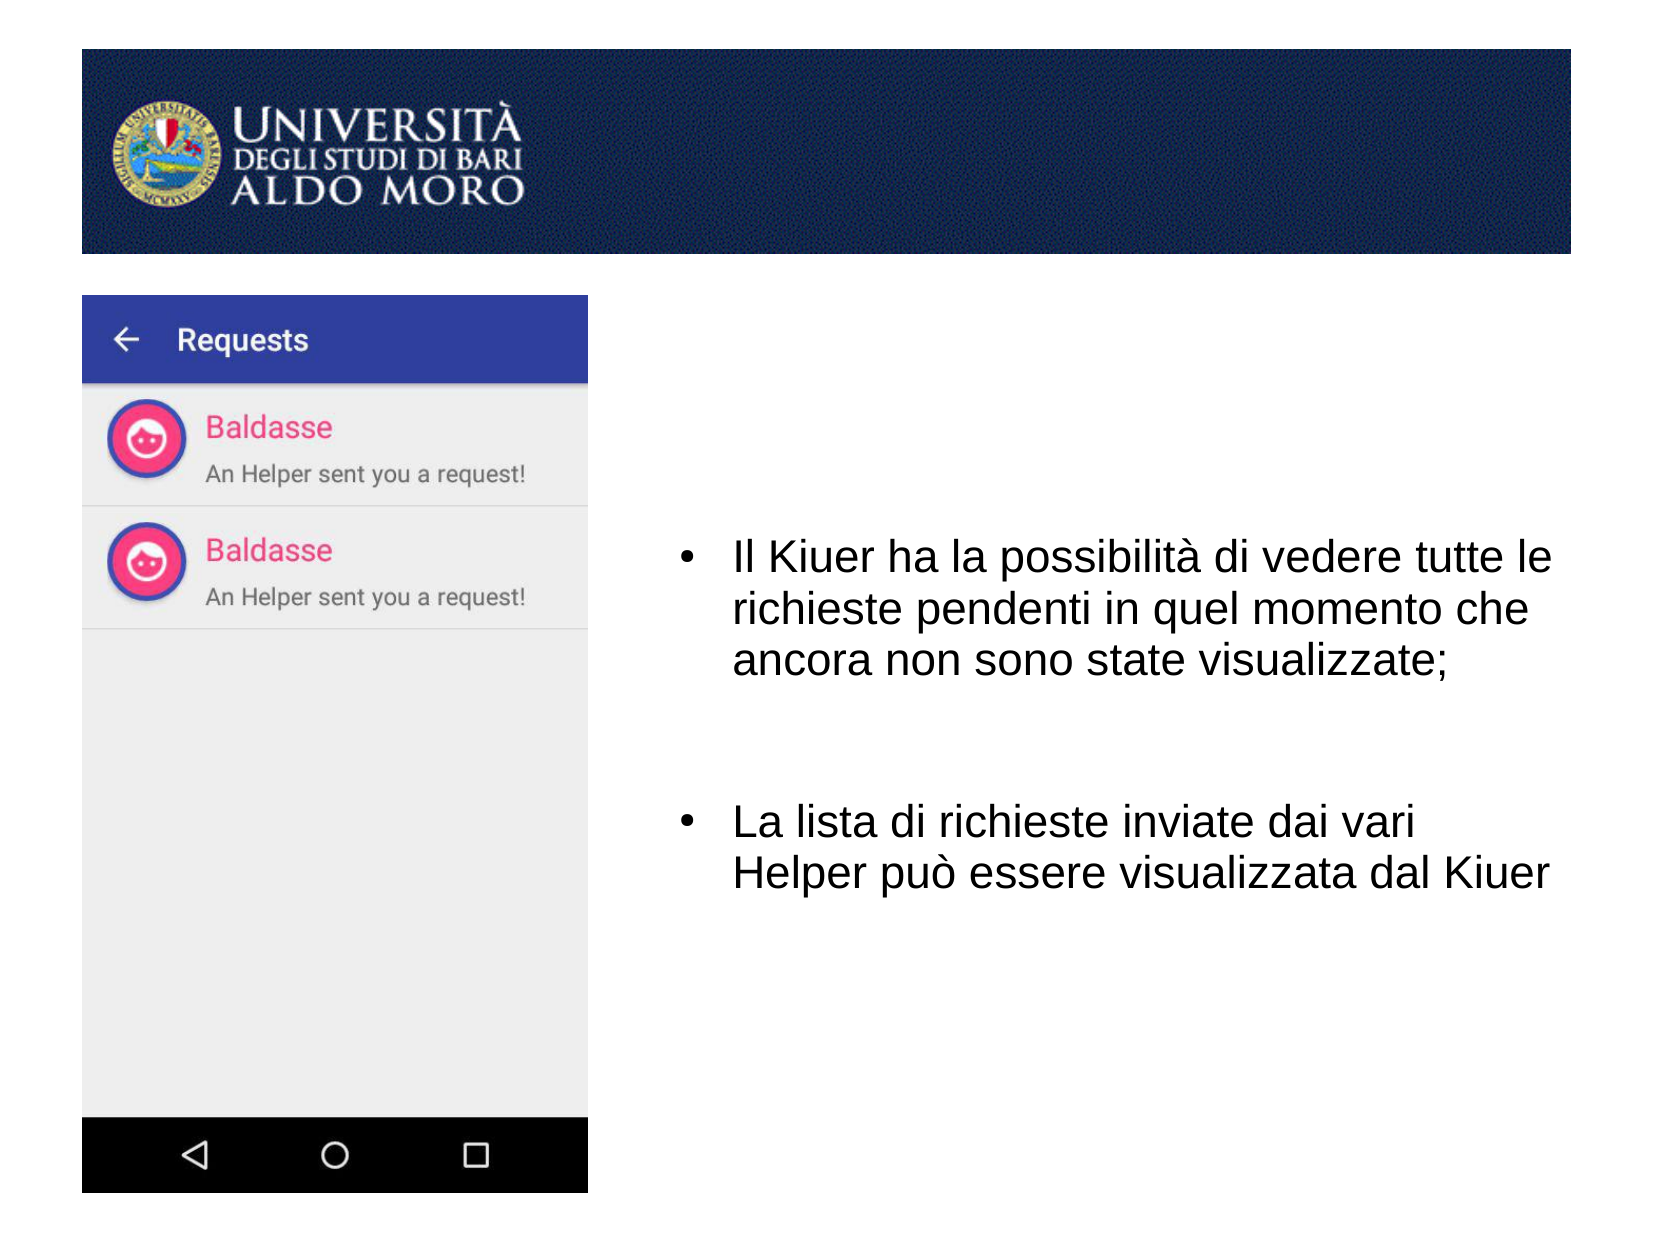

#
Il Kiuer ha la possibilità di vedere tutte le richieste pendenti in quel momento che ancora non sono state visualizzate;
La lista di richieste inviate dai vari Helper può essere visualizzata dal Kiuer